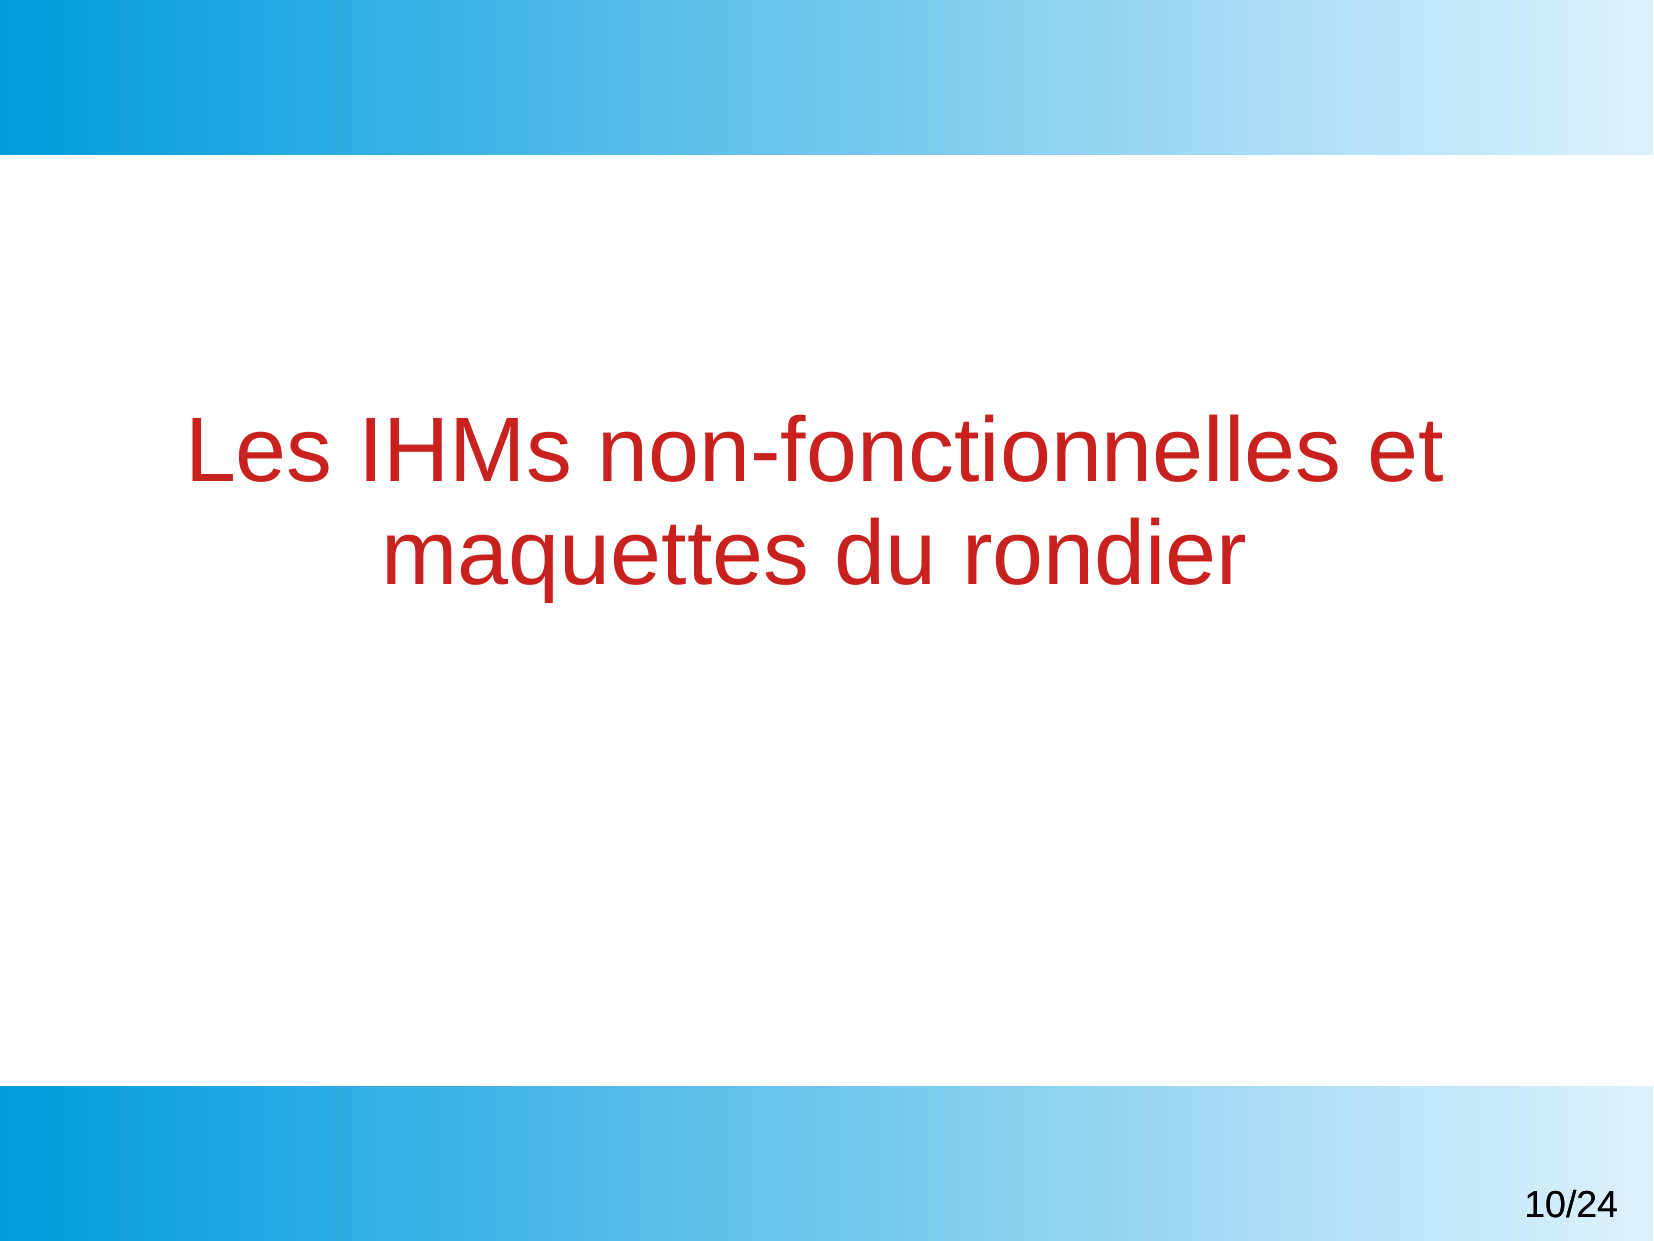

# Les IHMs non-fonctionnelles et maquettes du rondier